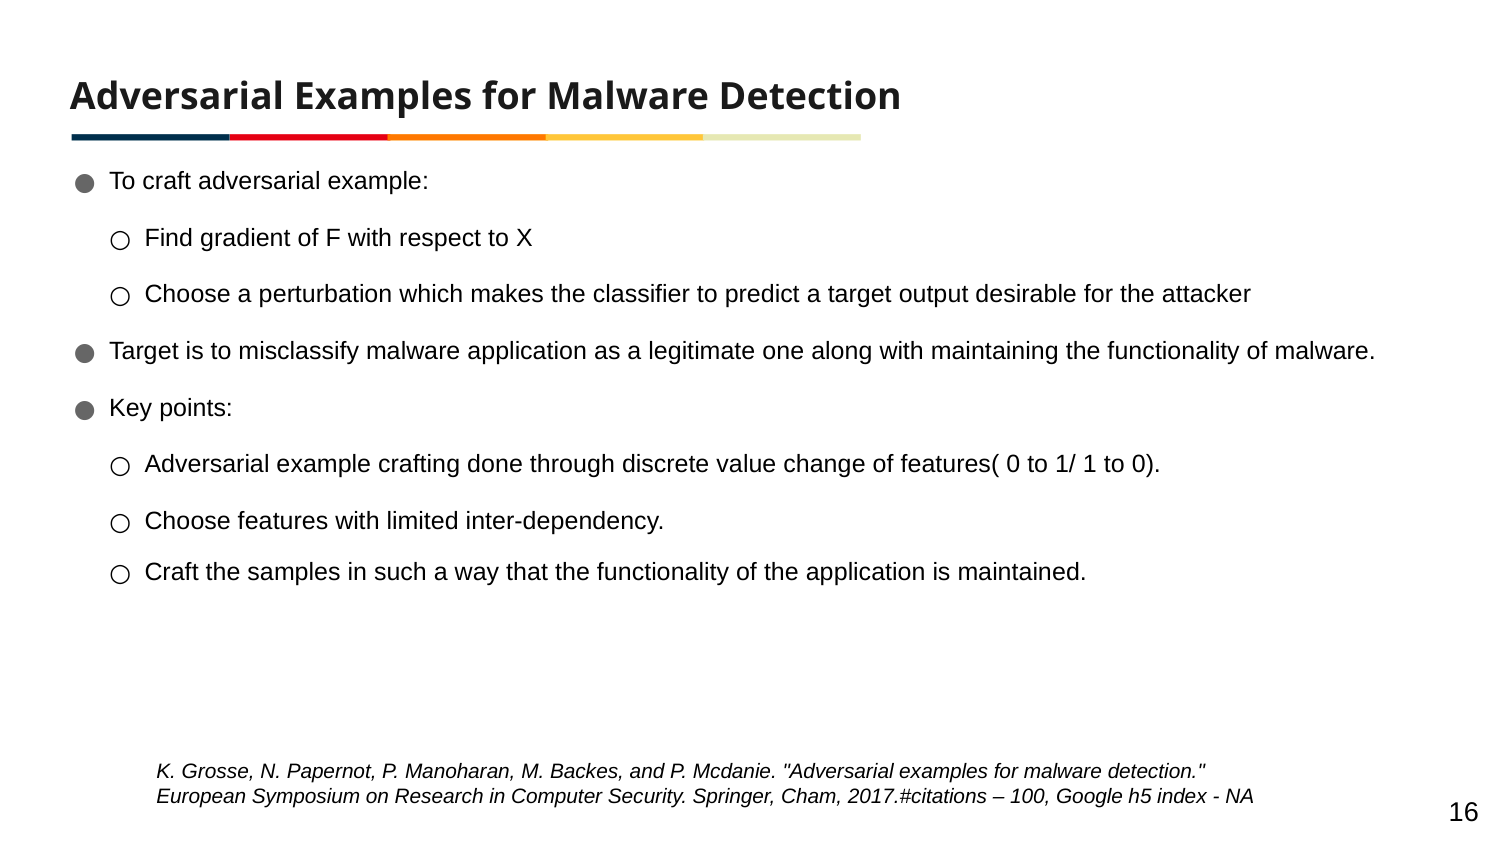

# Adversarial Examples for Malware Detection
To craft adversarial example:
Find gradient of F with respect to X
Choose a perturbation which makes the classifier to predict a target output desirable for the attacker
Target is to misclassify malware application as a legitimate one along with maintaining the functionality of malware.
Key points:
Adversarial example crafting done through discrete value change of features( 0 to 1/ 1 to 0).
Choose features with limited inter-dependency.
Craft the samples in such a way that the functionality of the application is maintained.
K. Grosse, N. Papernot, P. Manoharan, M. Backes, and P. Mcdanie. "Adversarial examples for malware detection."
European Symposium on Research in Computer Security. Springer, Cham, 2017.#citations – 100, Google h5 index - NA